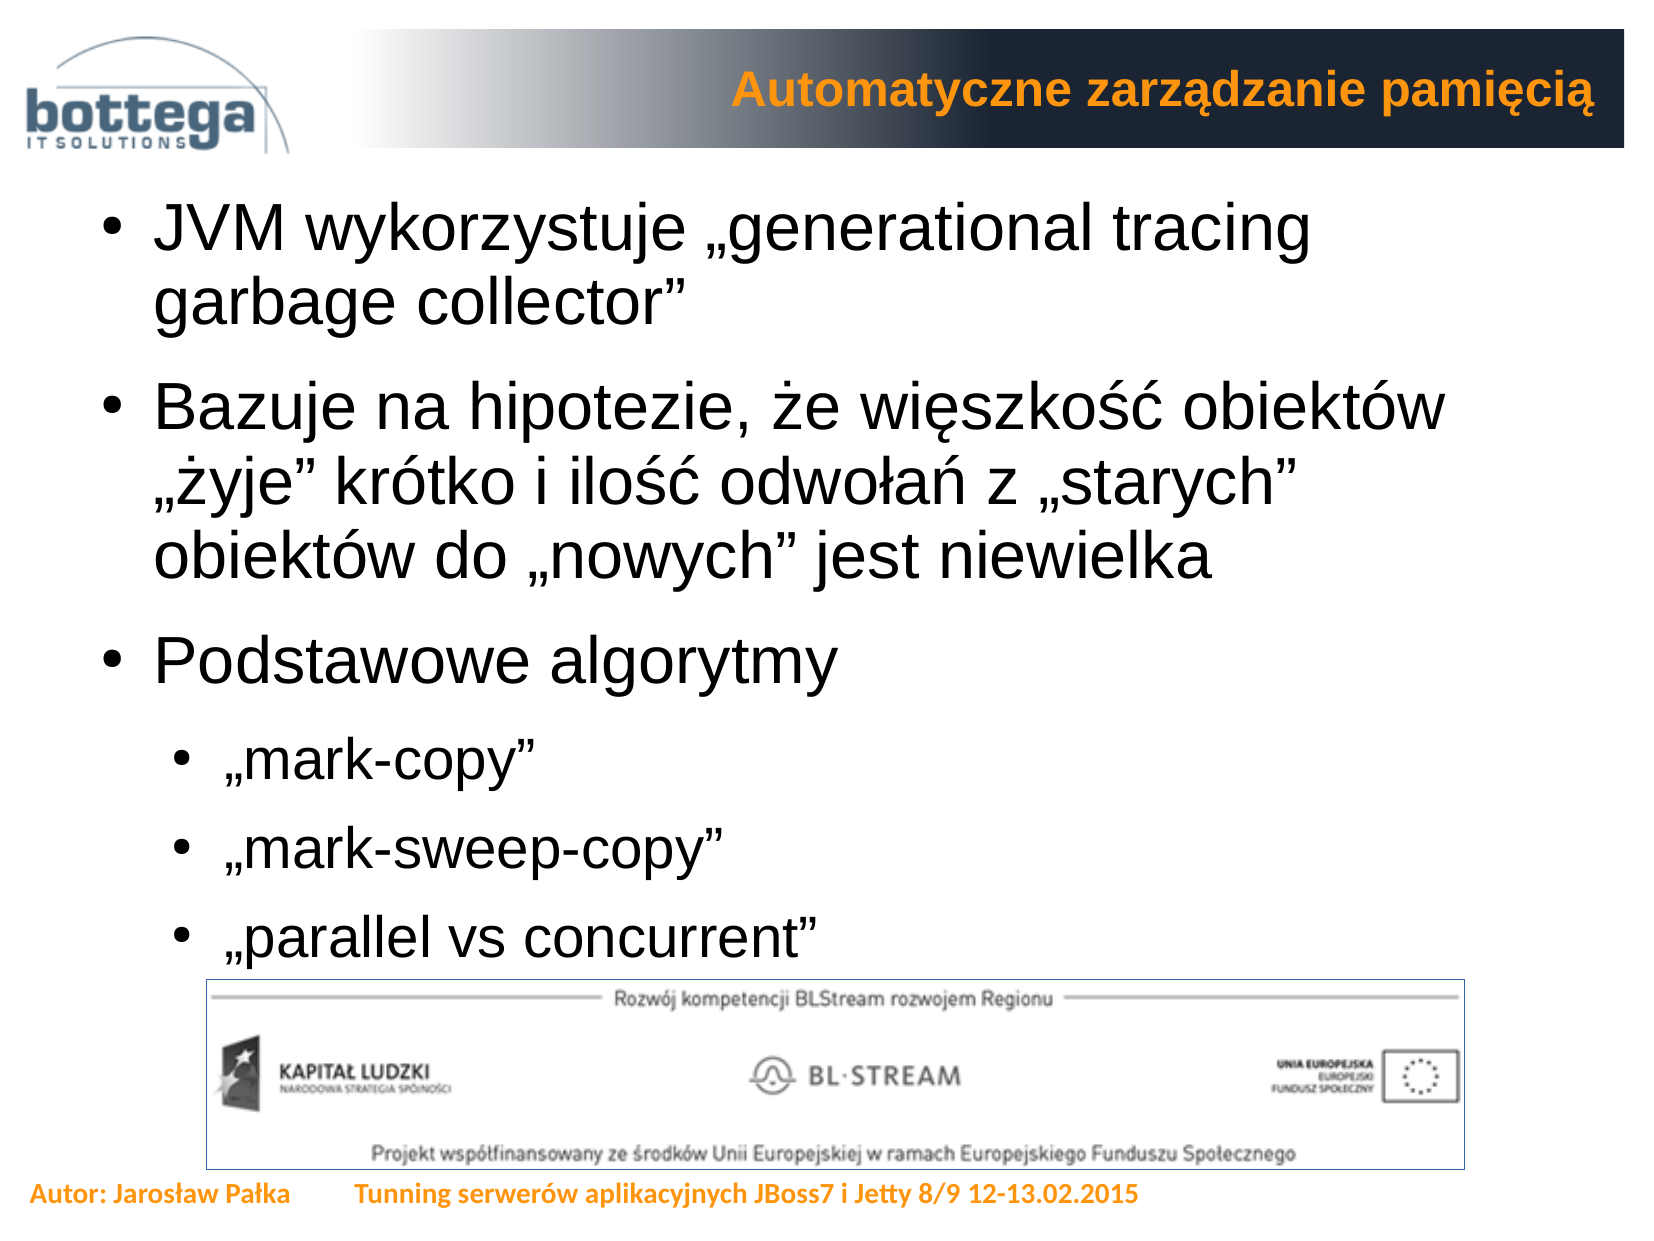

# Automatyczne zarządzanie pamięcią
JVM wykorzystuje „generational tracing garbage collector”
Bazuje na hipotezie, że więszkość obiektów „żyje” krótko i ilość odwołań z „starych” obiektów do „nowych” jest niewielka
Podstawowe algorytmy
„mark-copy”
„mark-sweep-copy”
„parallel vs concurrent”